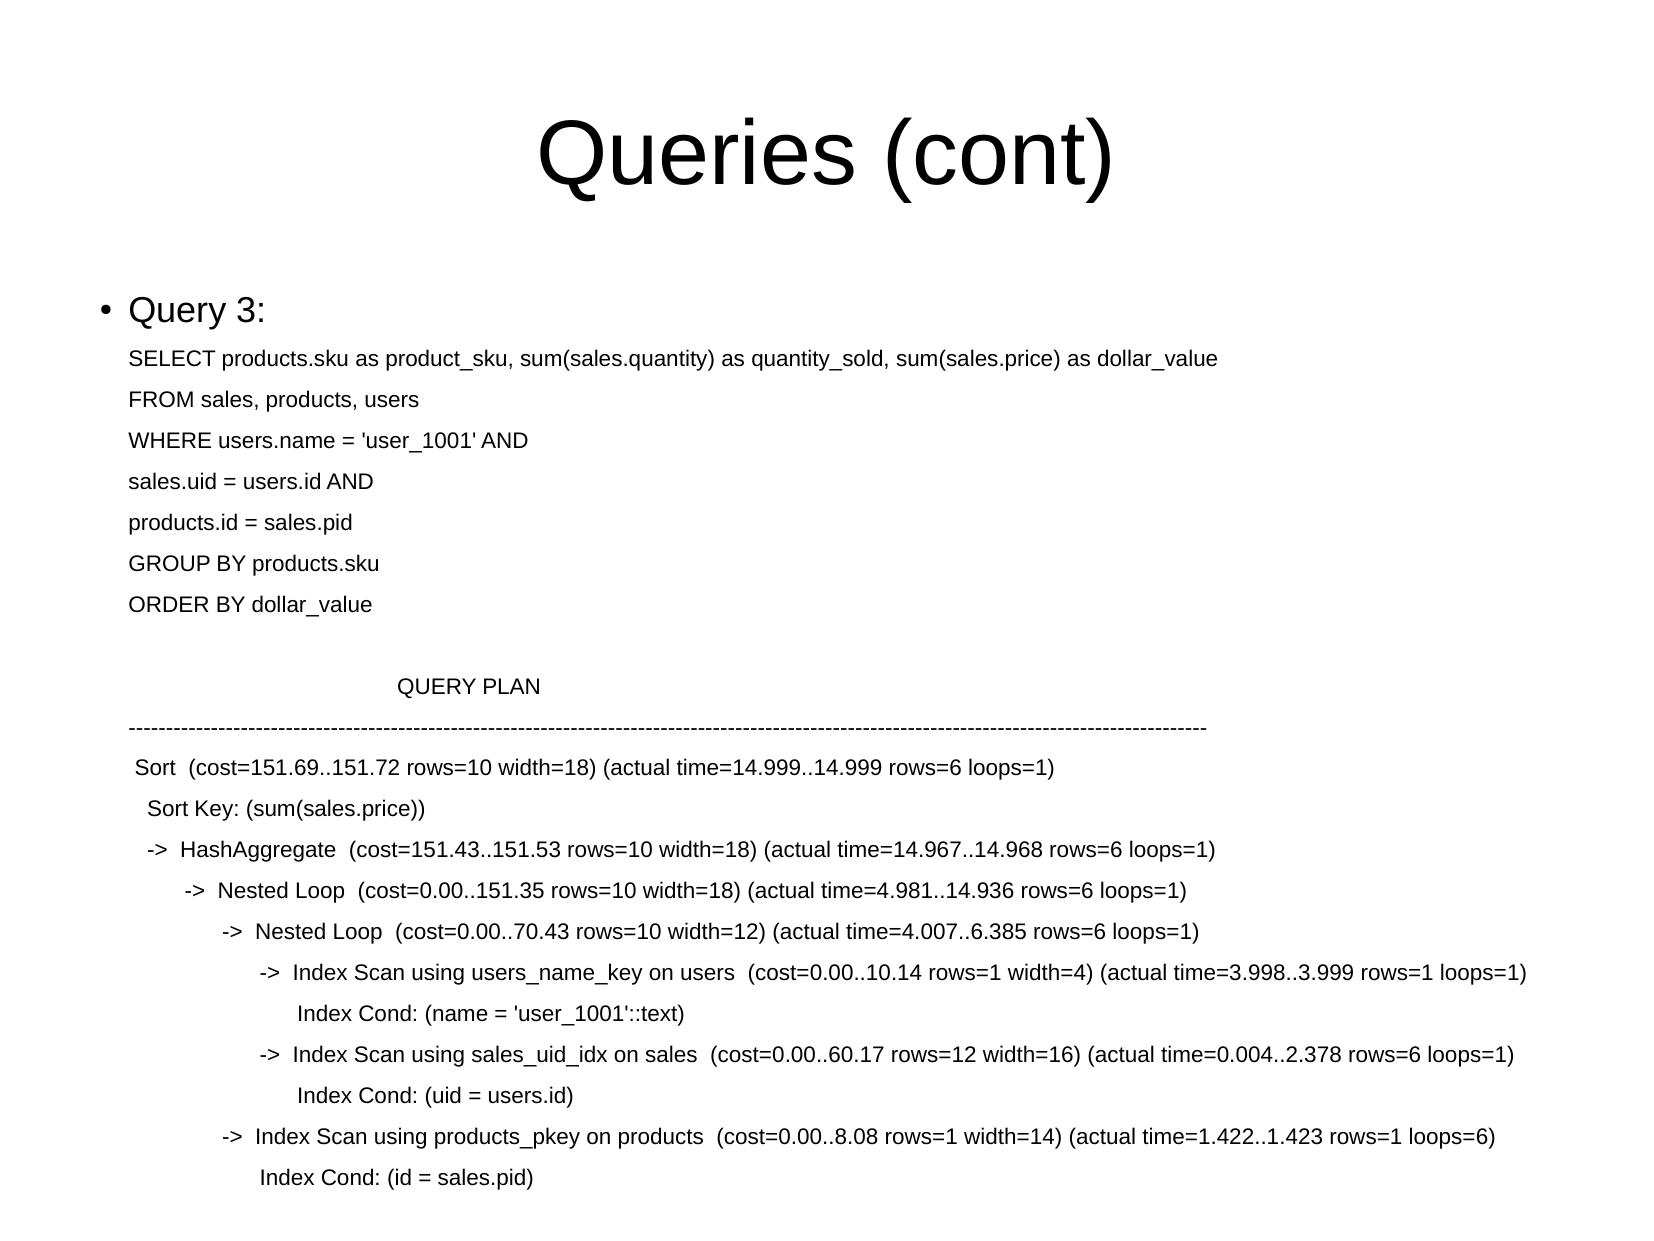

# Queries (cont)
Query 3:
SELECT products.sku as product_sku, sum(sales.quantity) as quantity_sold, sum(sales.price) as dollar_value
FROM sales, products, users
WHERE users.name = 'user_1001' AND
sales.uid = users.id AND
products.id = sales.pid
GROUP BY products.sku
ORDER BY dollar_value
 QUERY PLAN
------------------------------------------------------------------------------------------------------------------------------------------------
 Sort (cost=151.69..151.72 rows=10 width=18) (actual time=14.999..14.999 rows=6 loops=1)
 Sort Key: (sum(sales.price))
 -> HashAggregate (cost=151.43..151.53 rows=10 width=18) (actual time=14.967..14.968 rows=6 loops=1)
 -> Nested Loop (cost=0.00..151.35 rows=10 width=18) (actual time=4.981..14.936 rows=6 loops=1)
 -> Nested Loop (cost=0.00..70.43 rows=10 width=12) (actual time=4.007..6.385 rows=6 loops=1)
 -> Index Scan using users_name_key on users (cost=0.00..10.14 rows=1 width=4) (actual time=3.998..3.999 rows=1 loops=1)
 Index Cond: (name = 'user_1001'::text)
 -> Index Scan using sales_uid_idx on sales (cost=0.00..60.17 rows=12 width=16) (actual time=0.004..2.378 rows=6 loops=1)
 Index Cond: (uid = users.id)
 -> Index Scan using products_pkey on products (cost=0.00..8.08 rows=1 width=14) (actual time=1.422..1.423 rows=1 loops=6)
 Index Cond: (id = sales.pid)